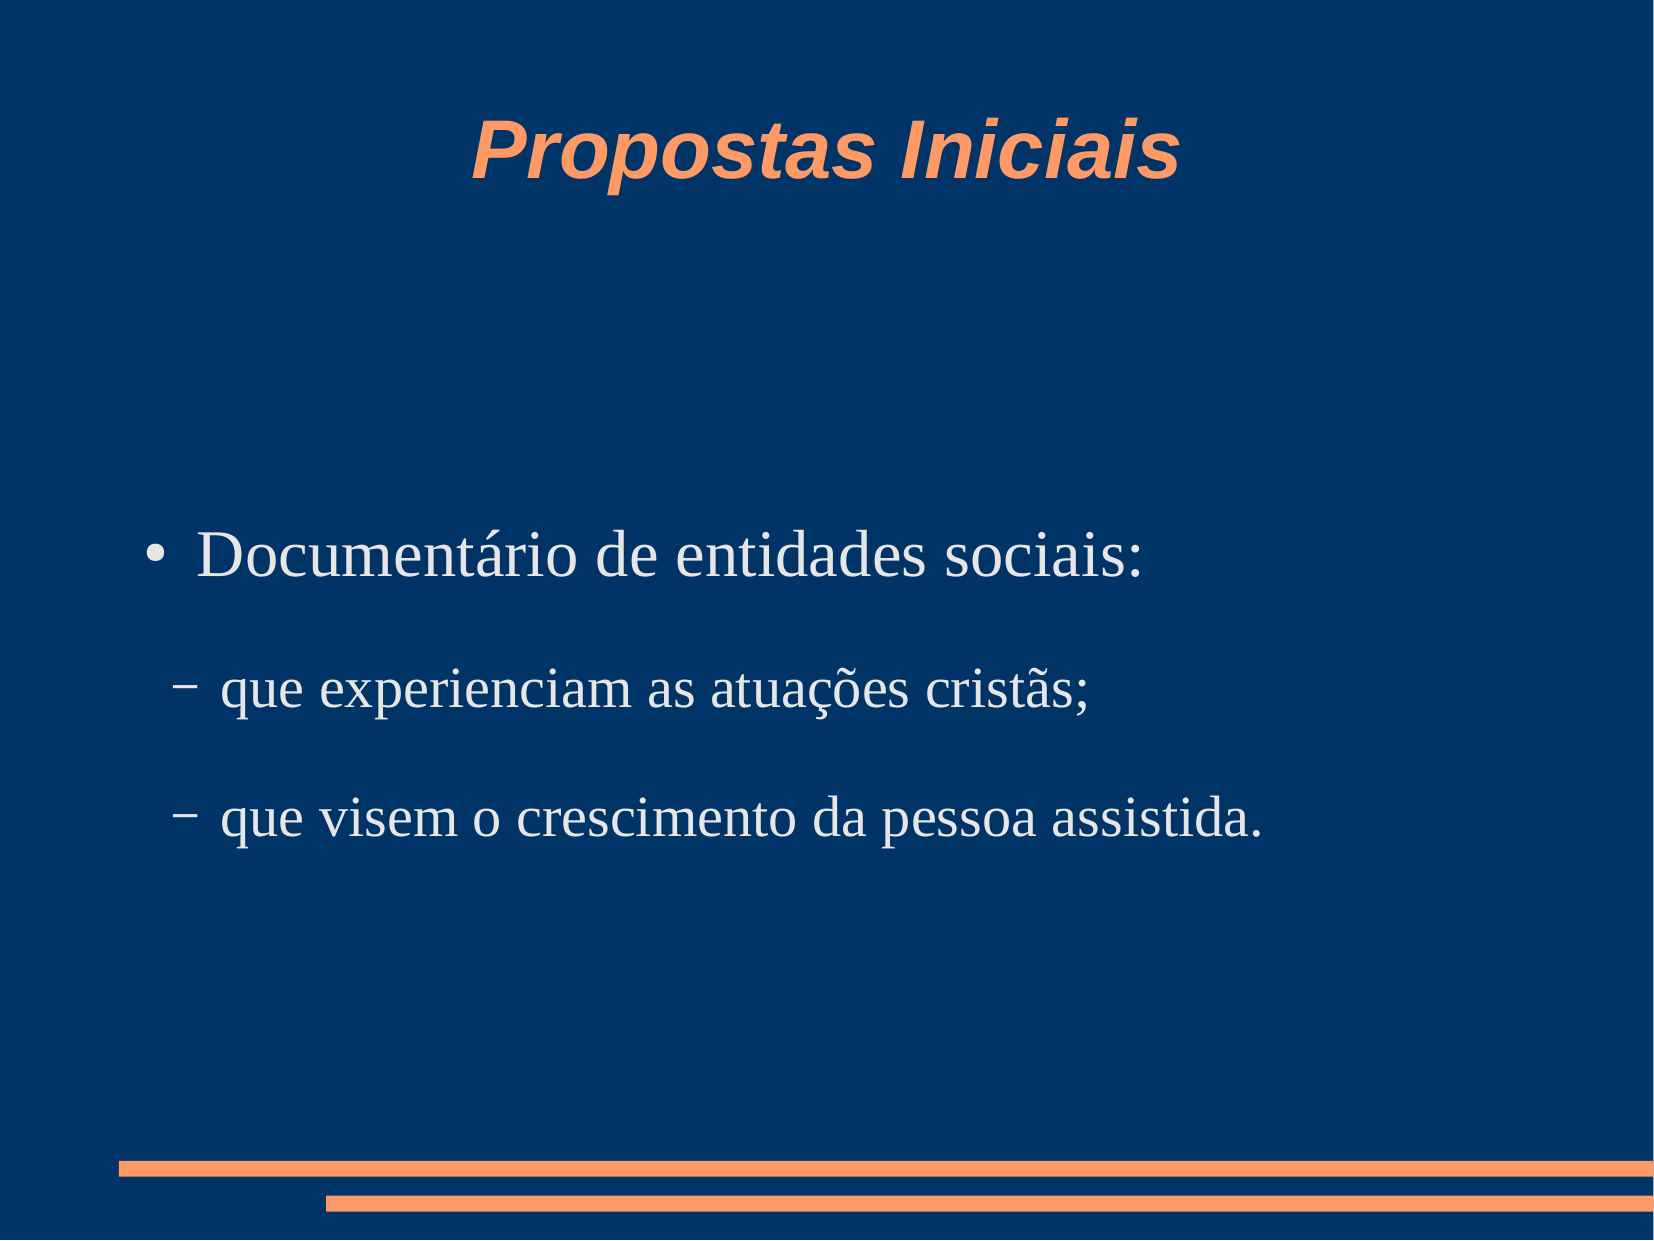

# Propostas Iniciais
Documentário de entidades sociais:
que experienciam as atuações cristãs;
que visem o crescimento da pessoa assistida.